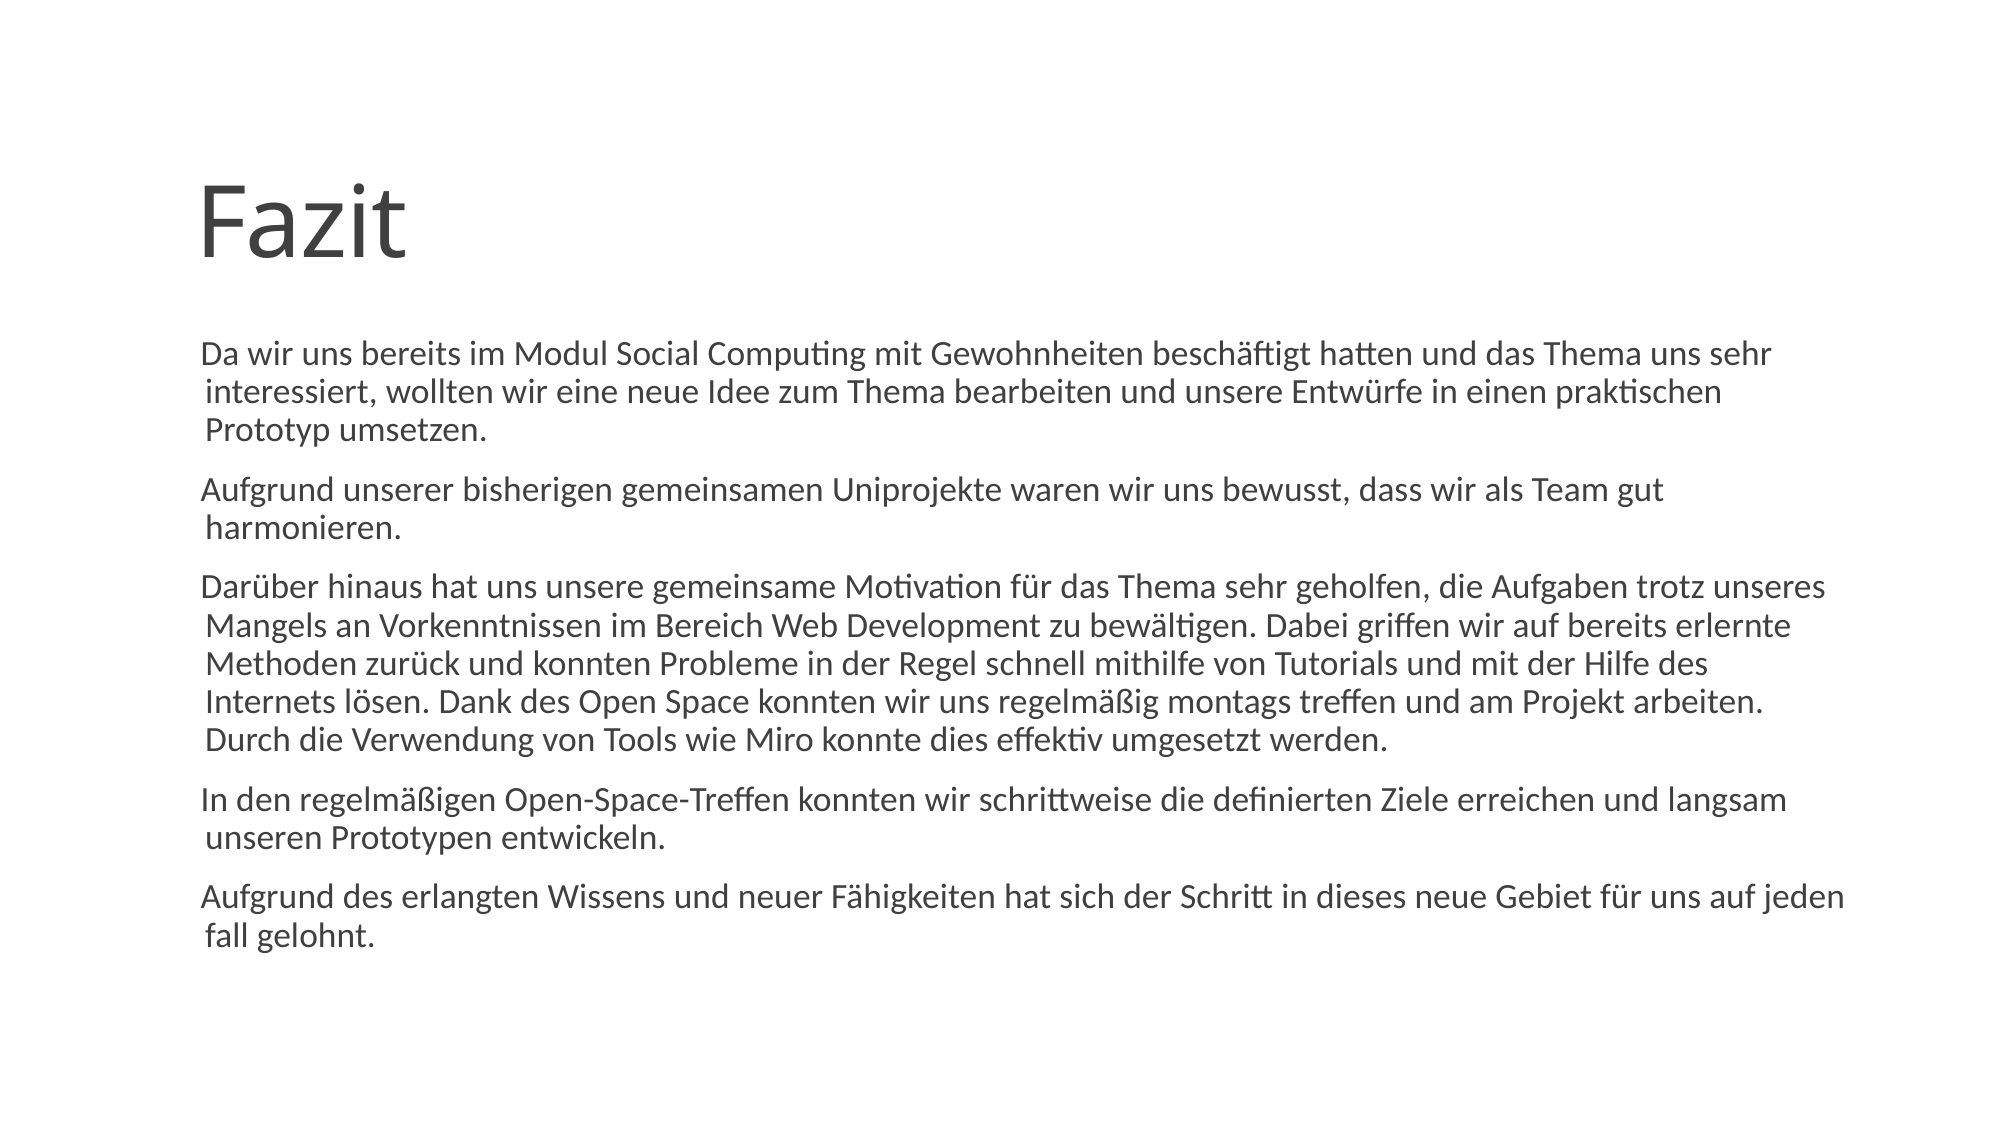

# Fazit
 Da wir uns bereits im Modul Social Computing mit Gewohnheiten beschäftigt hatten und das Thema uns sehr interessiert, wollten wir eine neue Idee zum Thema bearbeiten und unsere Entwürfe in einen praktischen Prototyp umsetzen.
 Aufgrund unserer bisherigen gemeinsamen Uniprojekte waren wir uns bewusst, dass wir als Team gut harmonieren.
 Darüber hinaus hat uns unsere gemeinsame Motivation für das Thema sehr geholfen, die Aufgaben trotz unseres Mangels an Vorkenntnissen im Bereich Web Development zu bewältigen. Dabei griffen wir auf bereits erlernte Methoden zurück und konnten Probleme in der Regel schnell mithilfe von Tutorials und mit der Hilfe des Internets lösen. Dank des Open Space konnten wir uns regelmäßig montags treffen und am Projekt arbeiten. Durch die Verwendung von Tools wie Miro konnte dies effektiv umgesetzt werden.
 In den regelmäßigen Open-Space-Treffen konnten wir schrittweise die definierten Ziele erreichen und langsam unseren Prototypen entwickeln.
 Aufgrund des erlangten Wissens und neuer Fähigkeiten hat sich der Schritt in dieses neue Gebiet für uns auf jeden fall gelohnt.